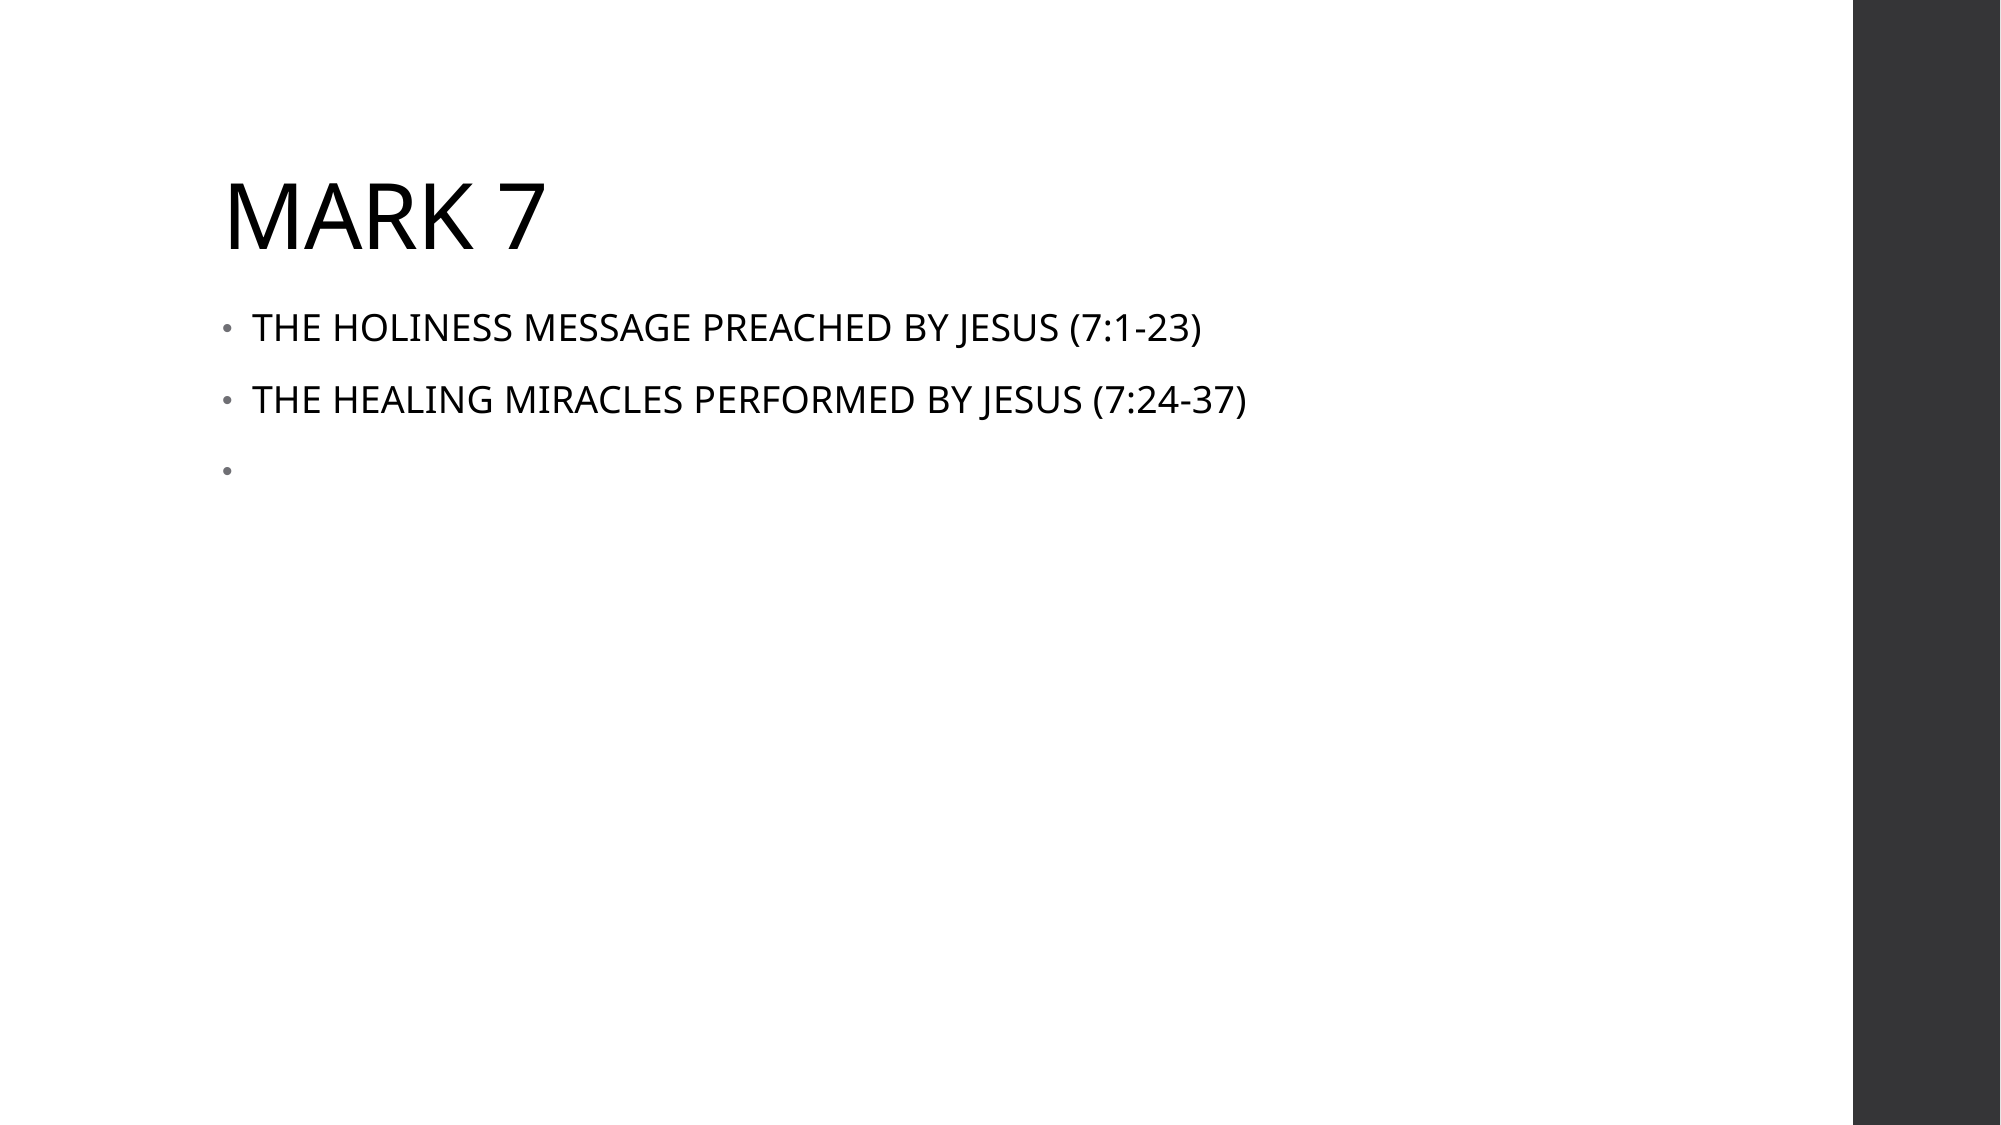

# MARK 7
THE HOLINESS MESSAGE PREACHED BY JESUS (7:1-23)
THE HEALING MIRACLES PERFORMED BY JESUS (7:24-37)